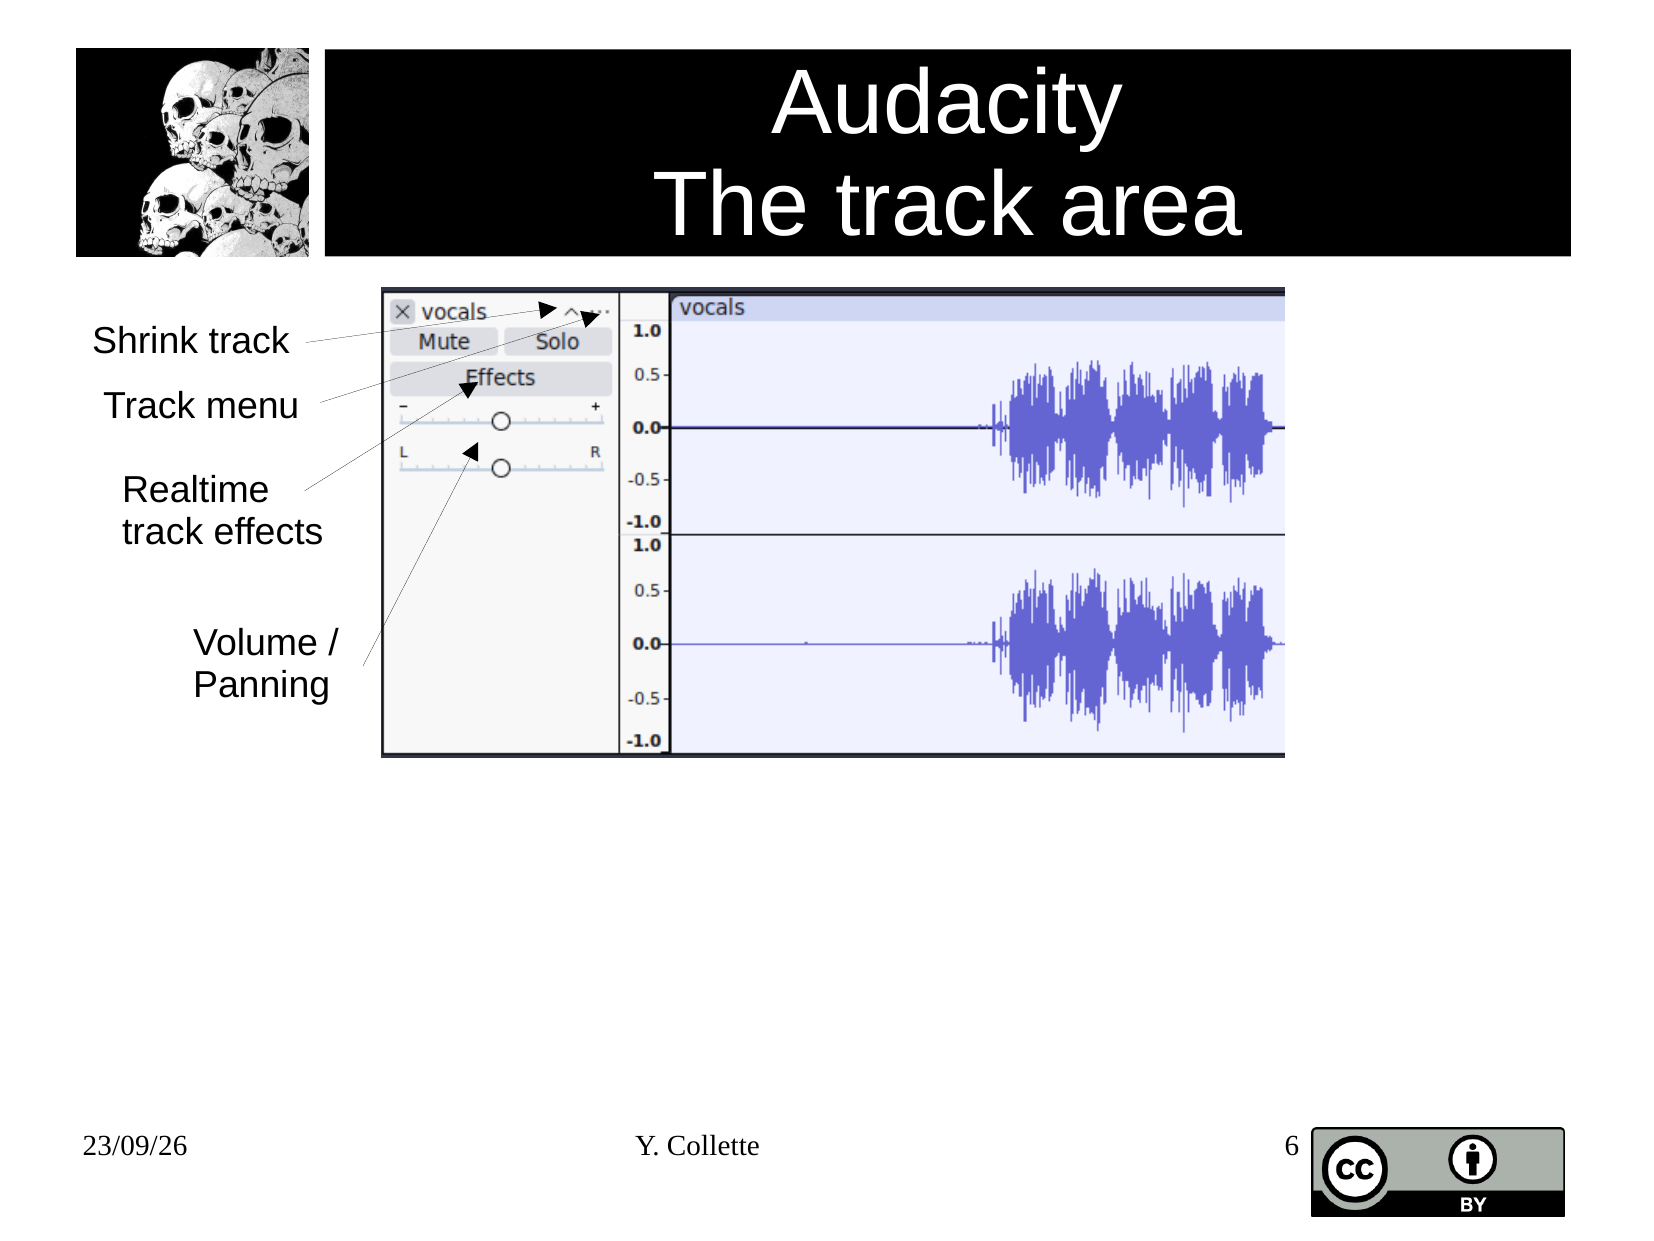

# Audacity The track area
Shrink track
Track menu
Realtime track effects
Volume / Panning
Y. Collette
6